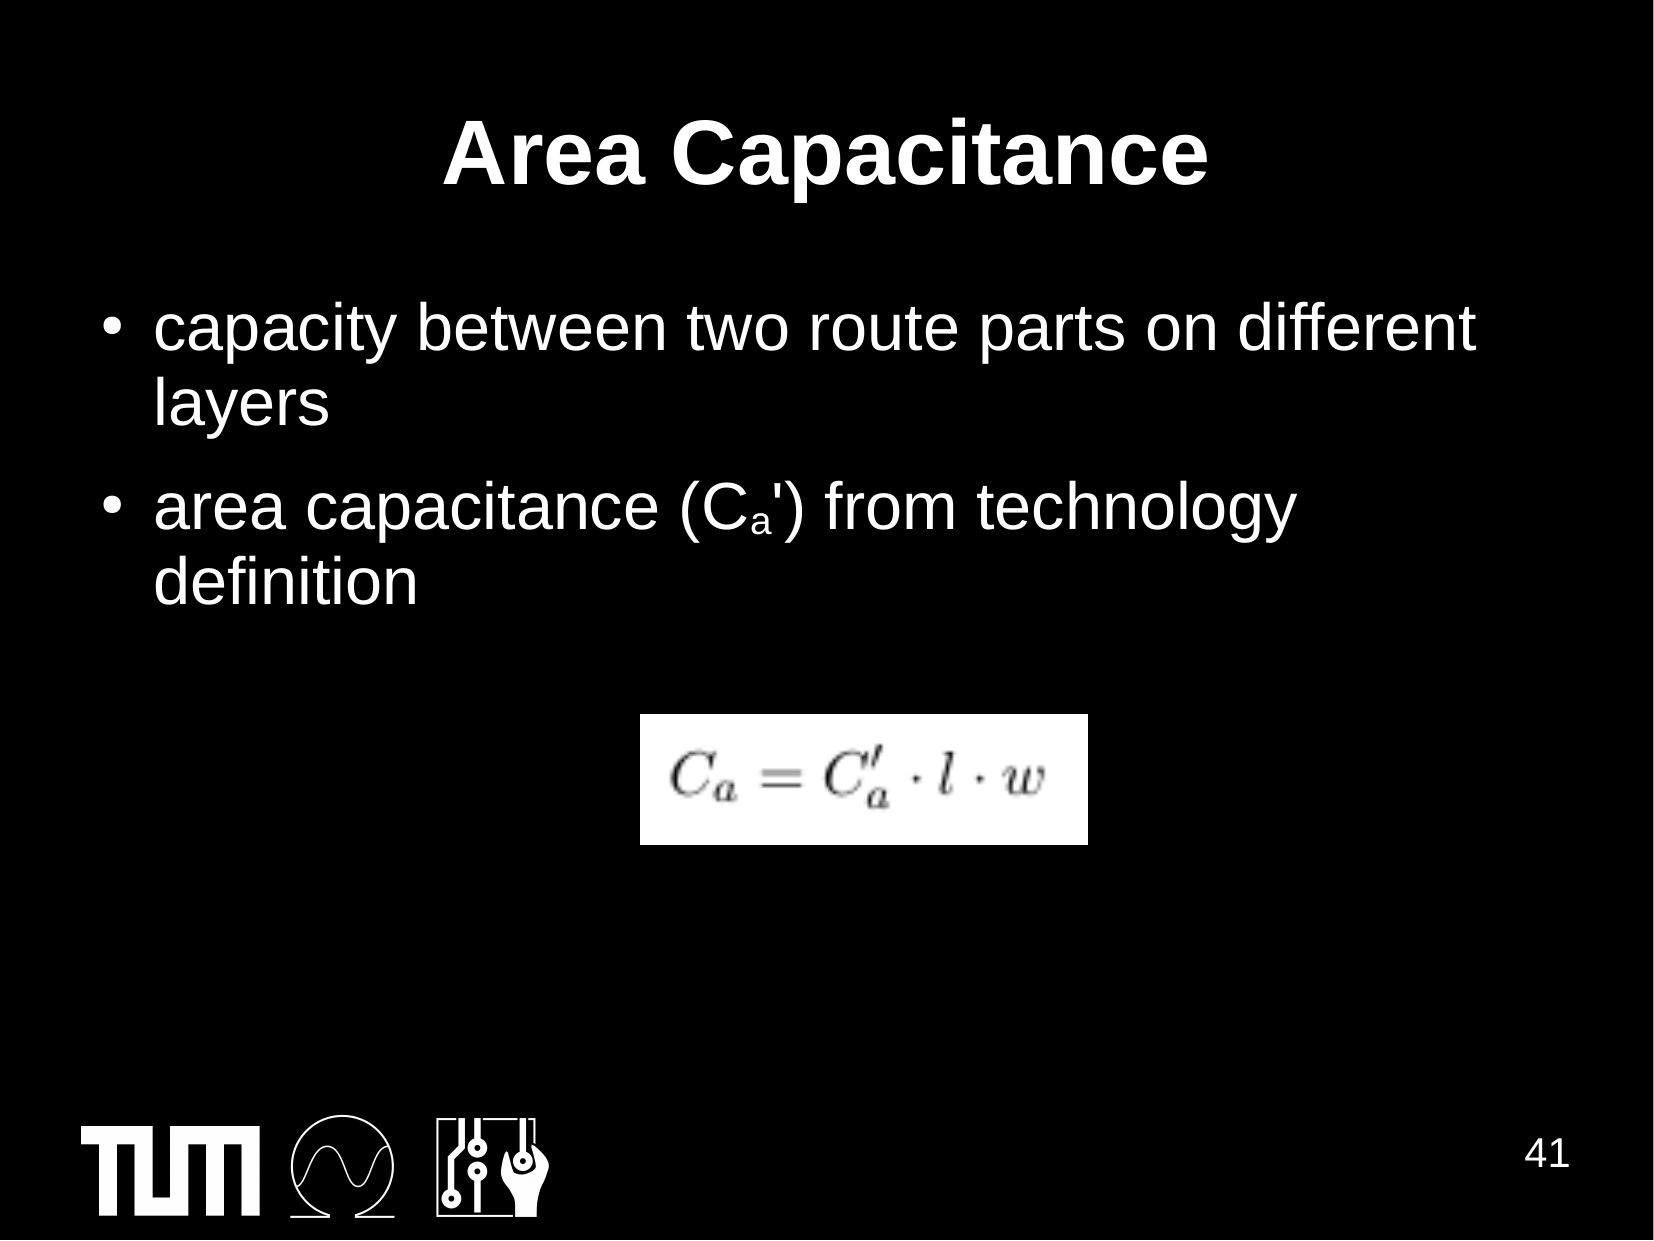

# Area Capacitance
capacity between two route parts on different layers
area capacitance (Ca') from technology definition
41